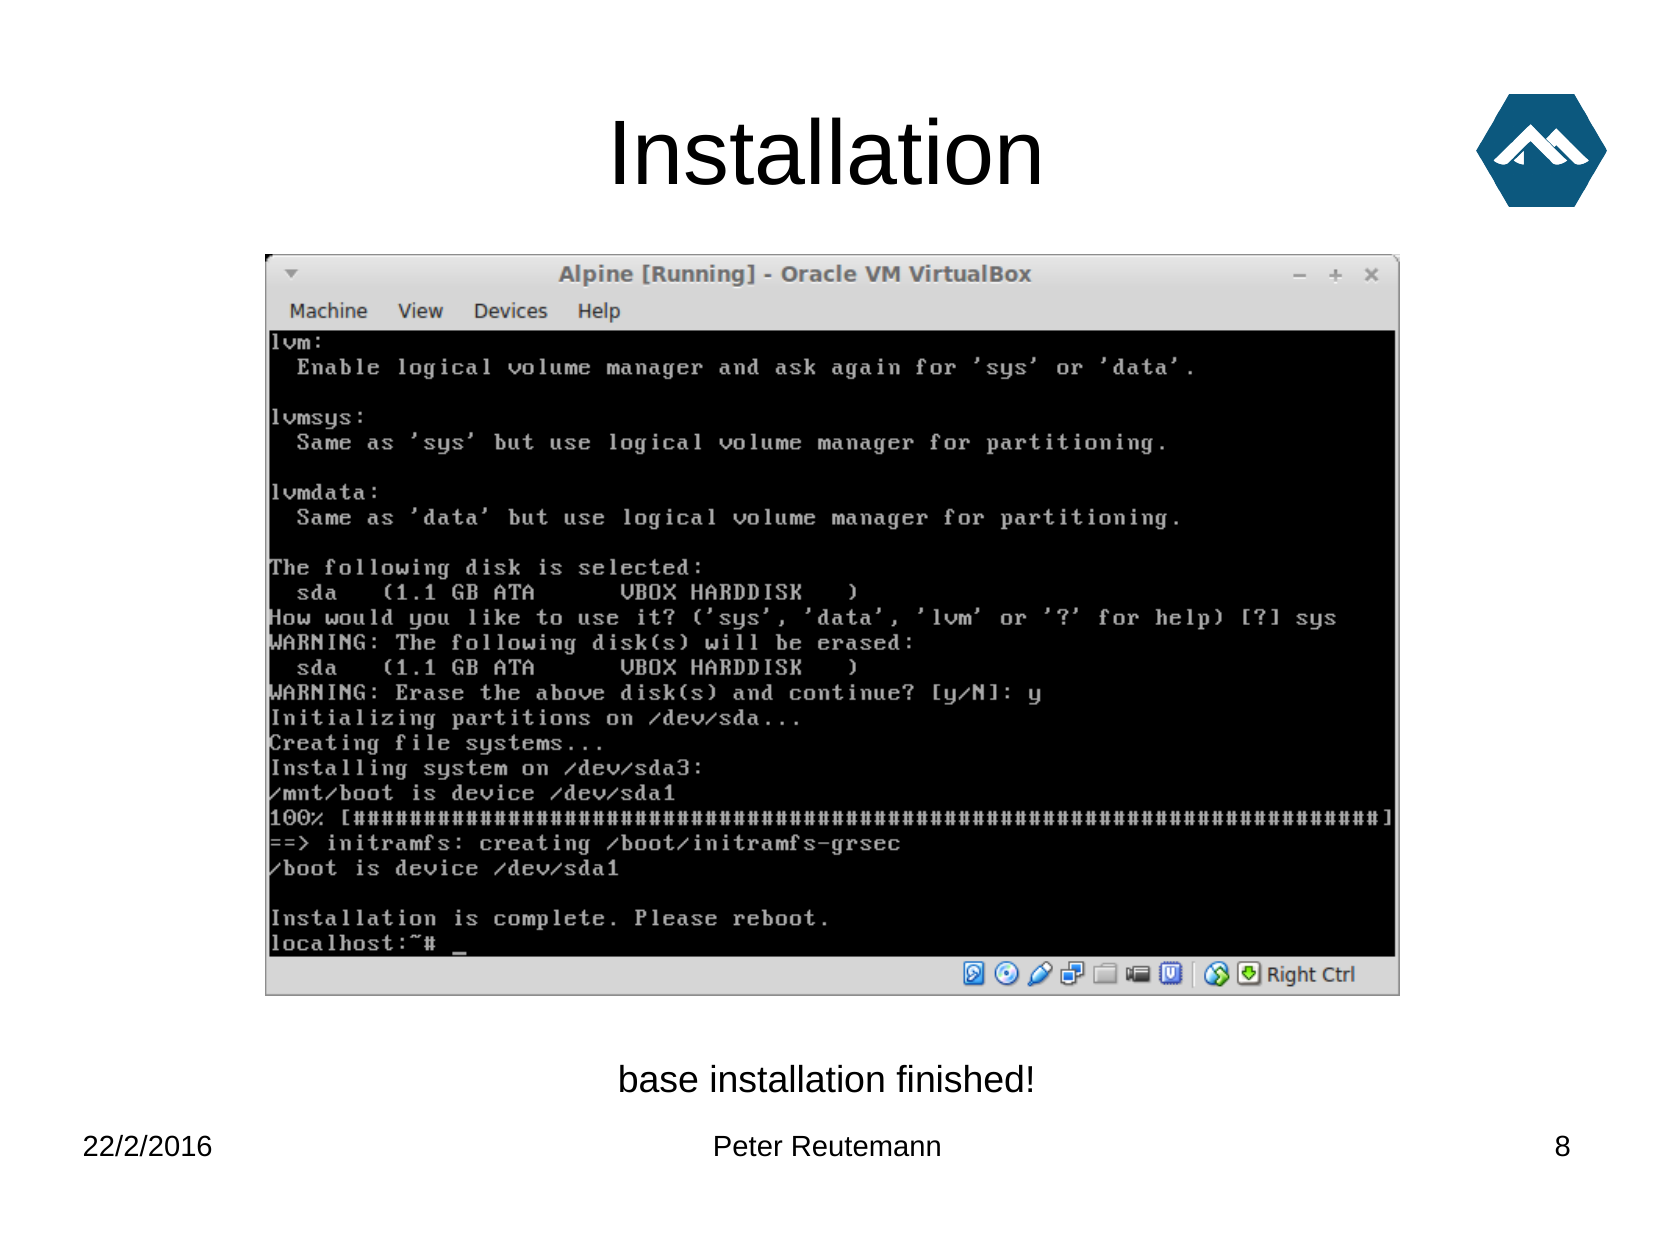

# Installation
base installation finished!
22/2/2016
Peter Reutemann
8